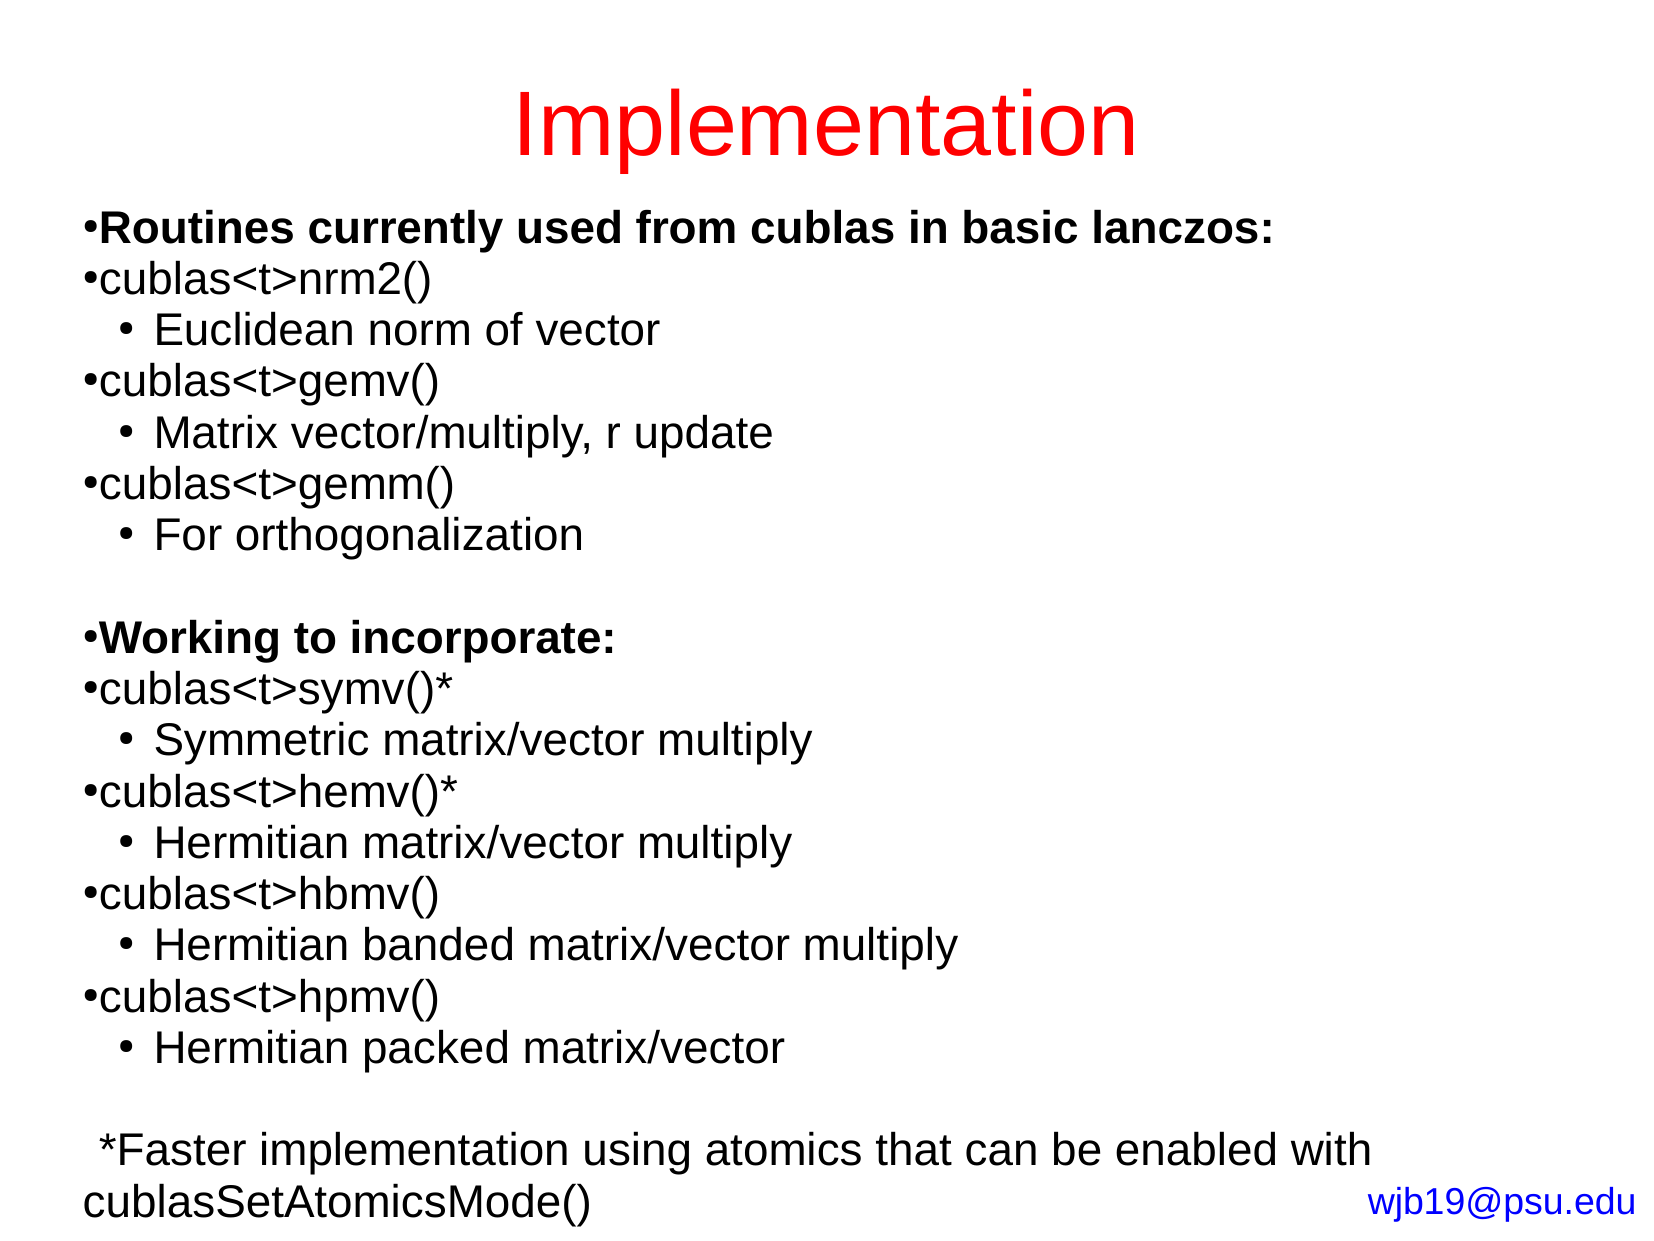

# Implementation
Routines currently used from cublas in basic lanczos:
cublas<t>nrm2()
Euclidean norm of vector
cublas<t>gemv()
Matrix vector/multiply, r update
cublas<t>gemm()
For orthogonalization
Working to incorporate:
cublas<t>symv()*
Symmetric matrix/vector multiply
cublas<t>hemv()*
Hermitian matrix/vector multiply
cublas<t>hbmv()
Hermitian banded matrix/vector multiply
cublas<t>hpmv()
Hermitian packed matrix/vector
*Faster implementation using atomics that can be enabled with cublasSetAtomicsMode()
wjb19@psu.edu